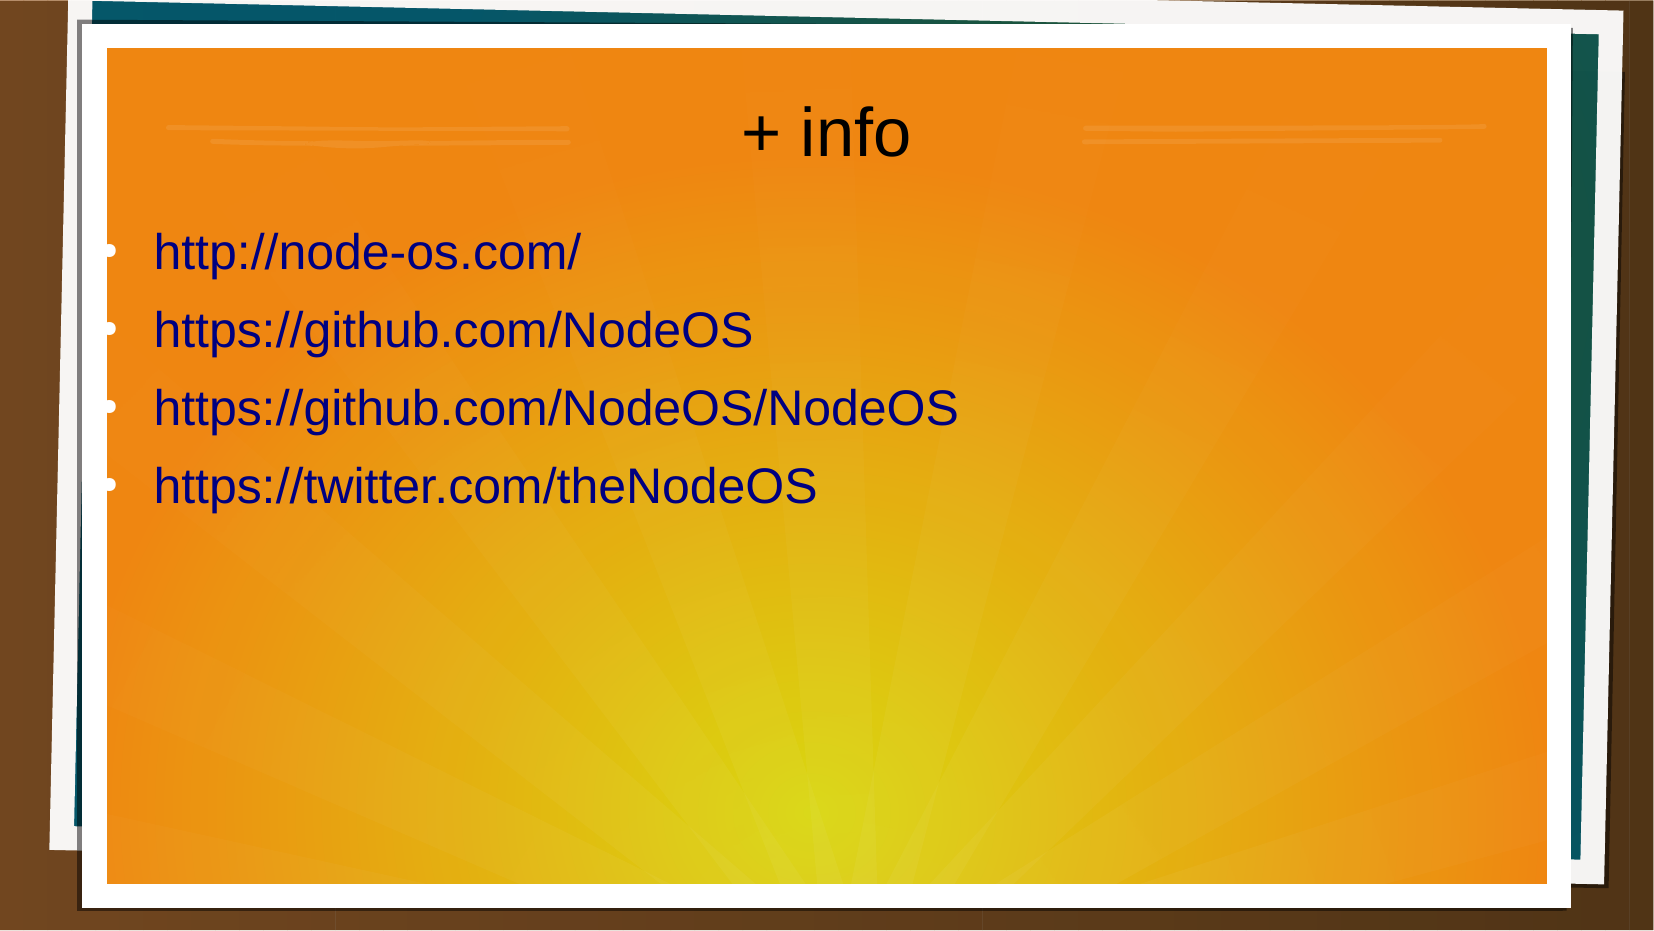

# + info
http://node-os.com/
https://github.com/NodeOS
https://github.com/NodeOS/NodeOS
https://twitter.com/theNodeOS